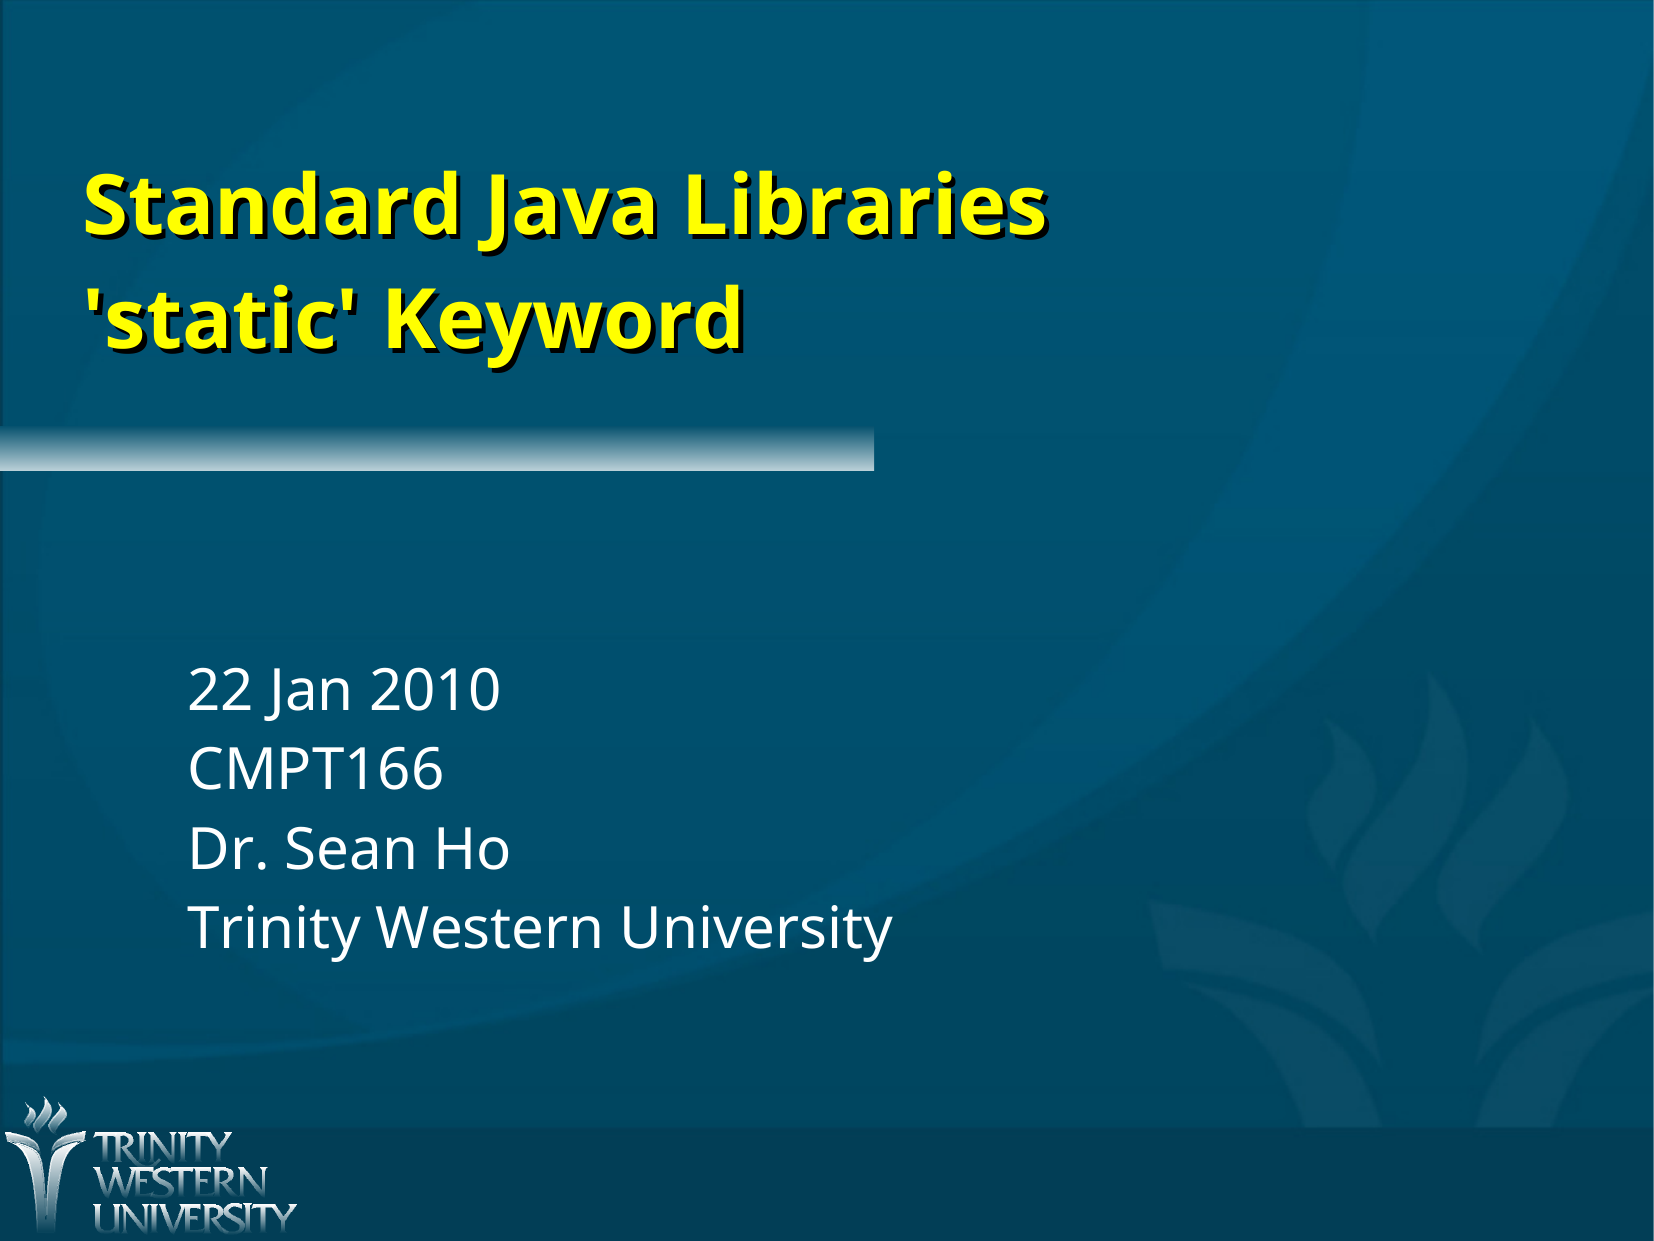

# Standard Java Libraries 'static' Keyword
22 Jan 2010
CMPT166
Dr. Sean Ho
Trinity Western University